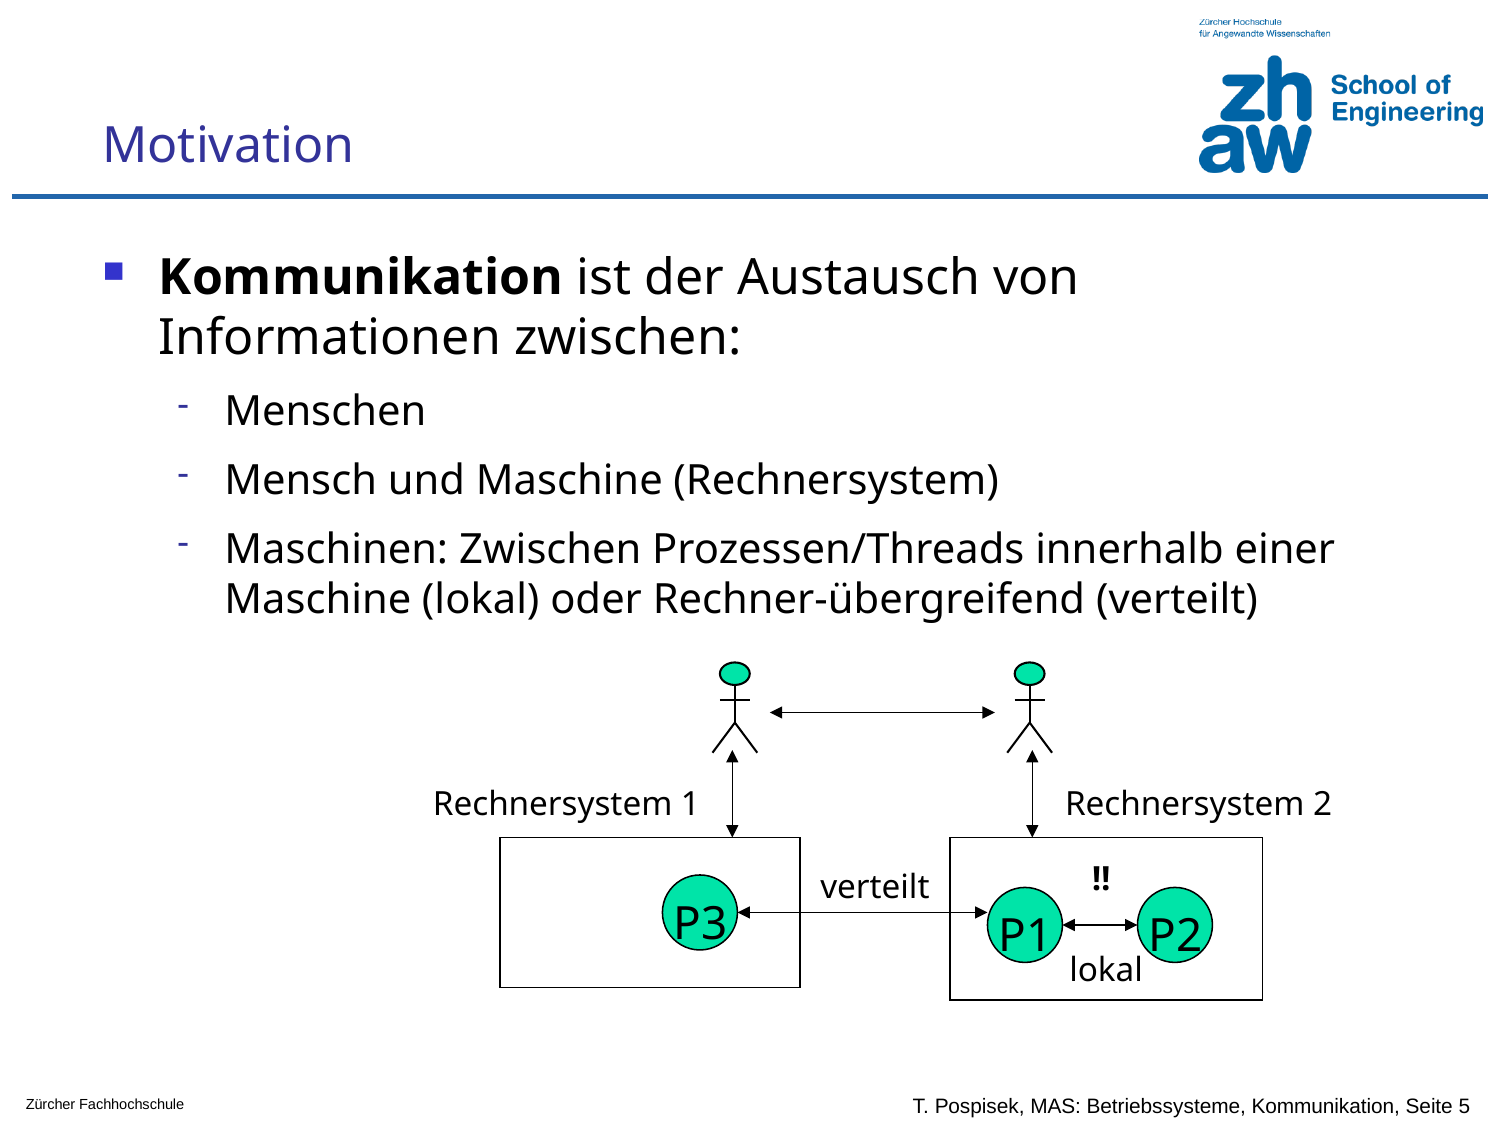

# Motivation
Kommunikation ist der Austausch von Informationen zwischen:
Menschen
Mensch und Maschine (Rechnersystem)
Maschinen: Zwischen Prozessen/Threads innerhalb einer Maschine (lokal) oder Rechner-übergreifend (verteilt)
Rechnersystem 1
Rechnersystem 2
!!
verteilt
P3
P1
P2
lokal